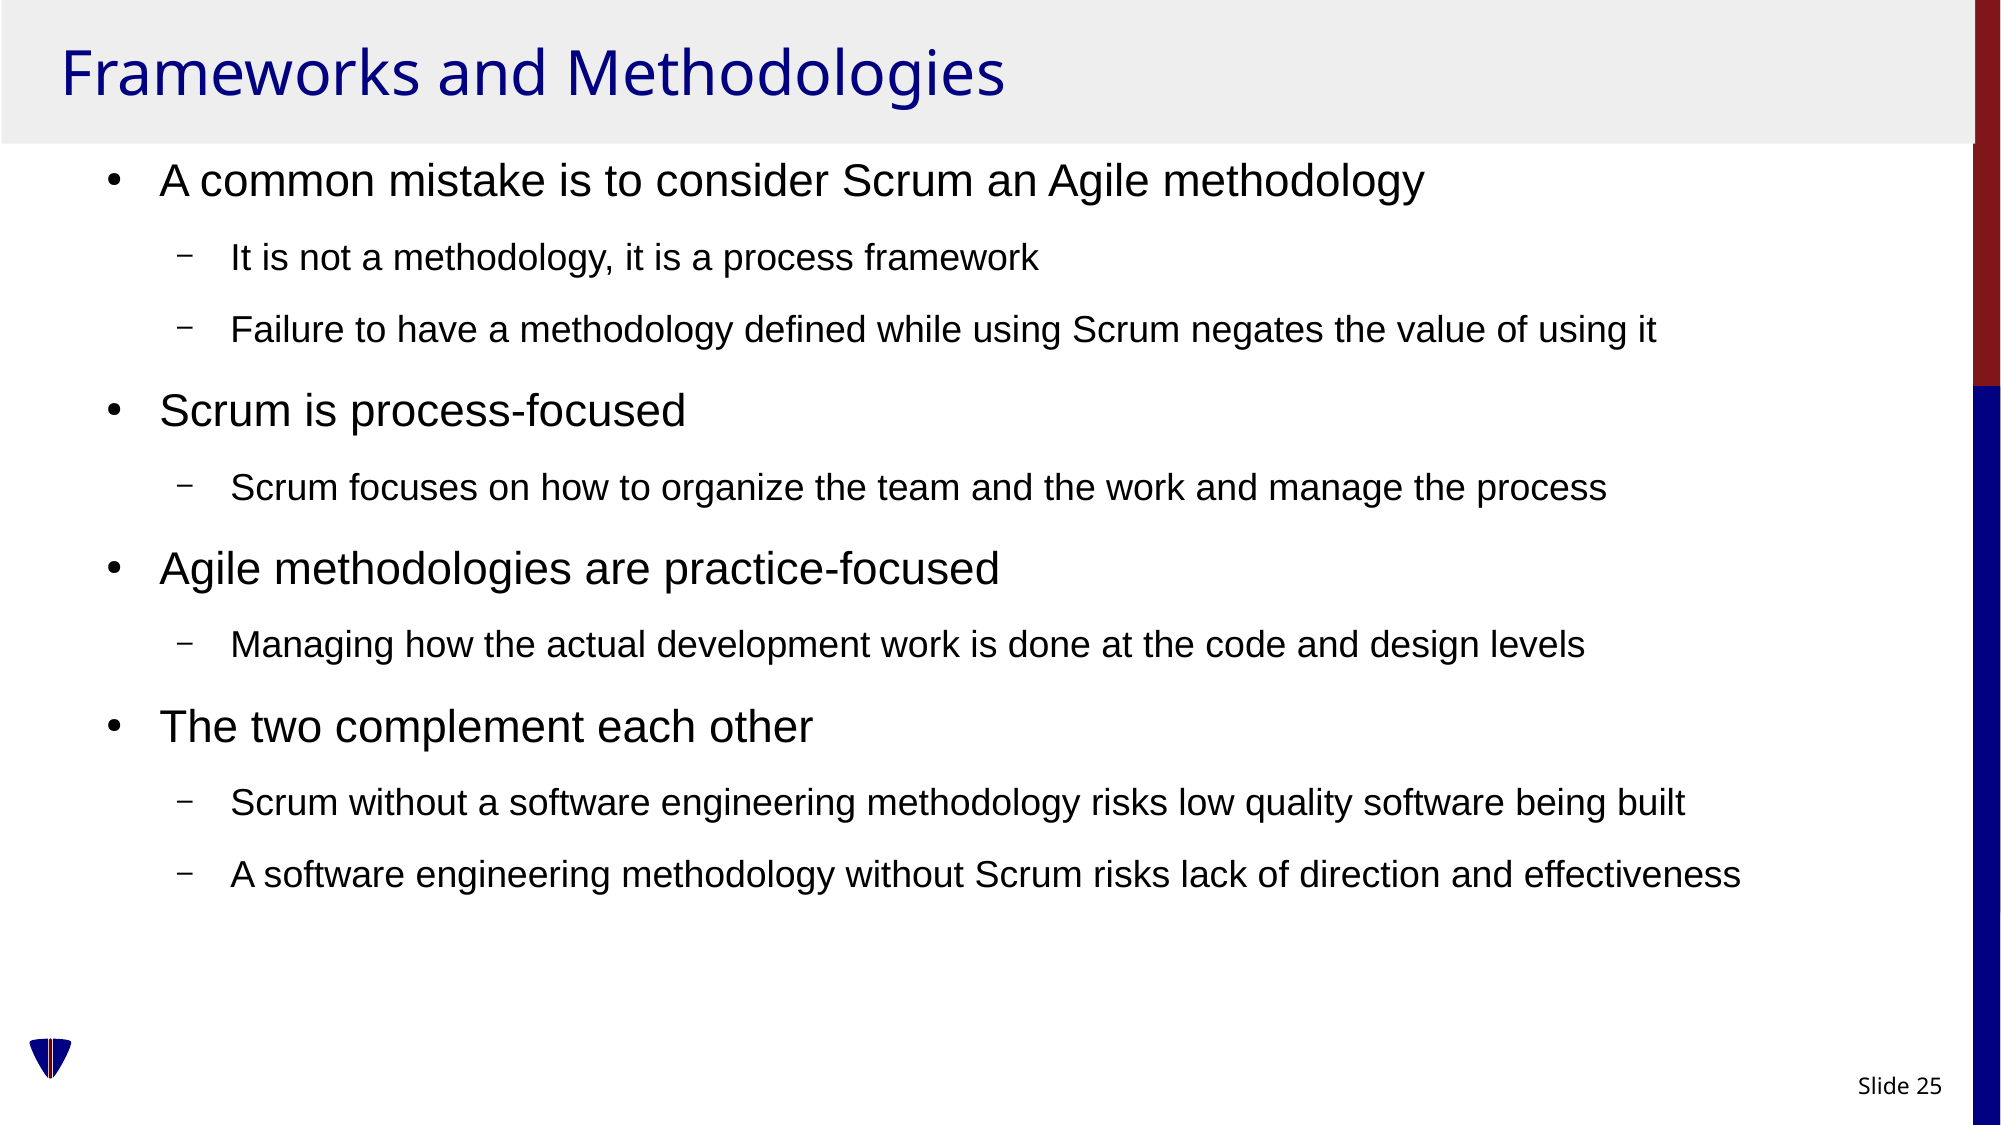

# Frameworks and Methodologies
A common mistake is to consider Scrum an Agile methodology
It is not a methodology, it is a process framework
Failure to have a methodology defined while using Scrum negates the value of using it
Scrum is process-focused
Scrum focuses on how to organize the team and the work and manage the process
Agile methodologies are practice-focused
Managing how the actual development work is done at the code and design levels
The two complement each other
Scrum without a software engineering methodology risks low quality software being built
A software engineering methodology without Scrum risks lack of direction and effectiveness